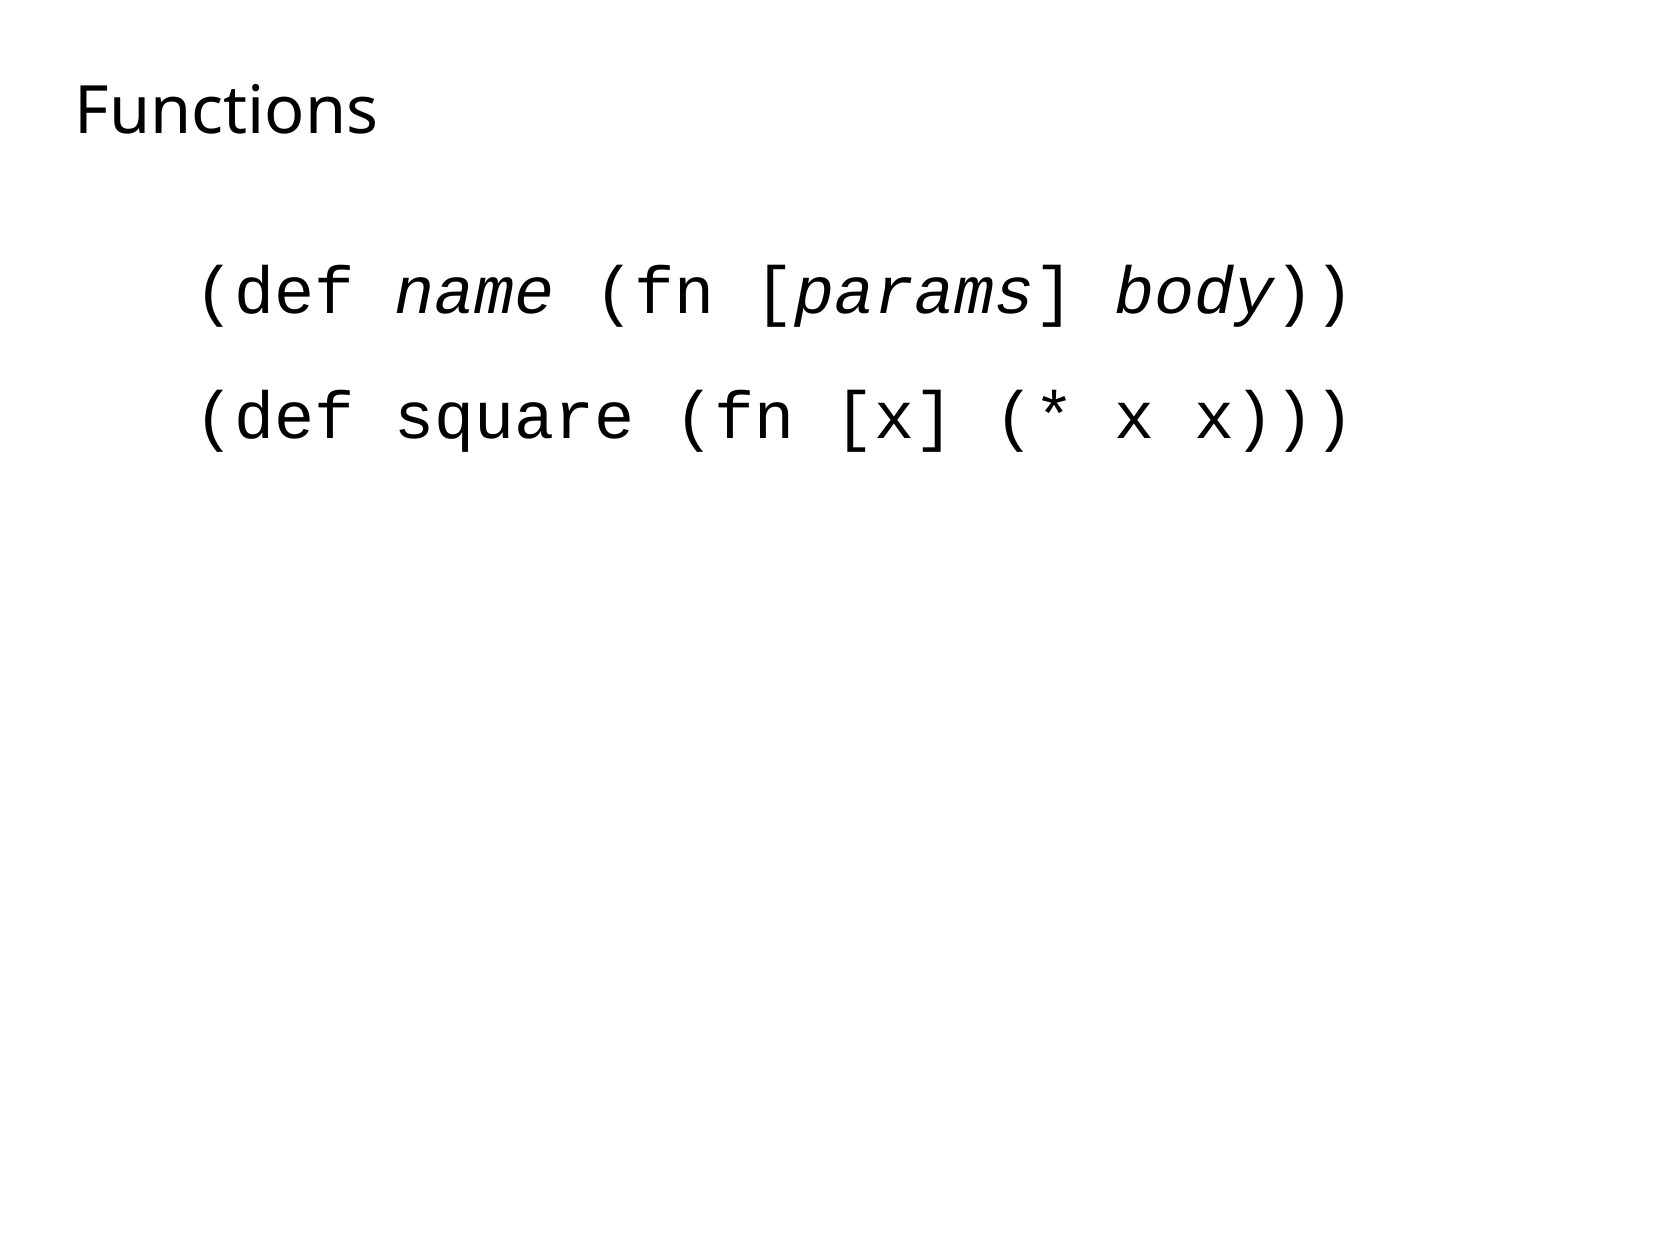

Functions
(def name (fn [params] body))
(def square (fn [x] (* x x)))